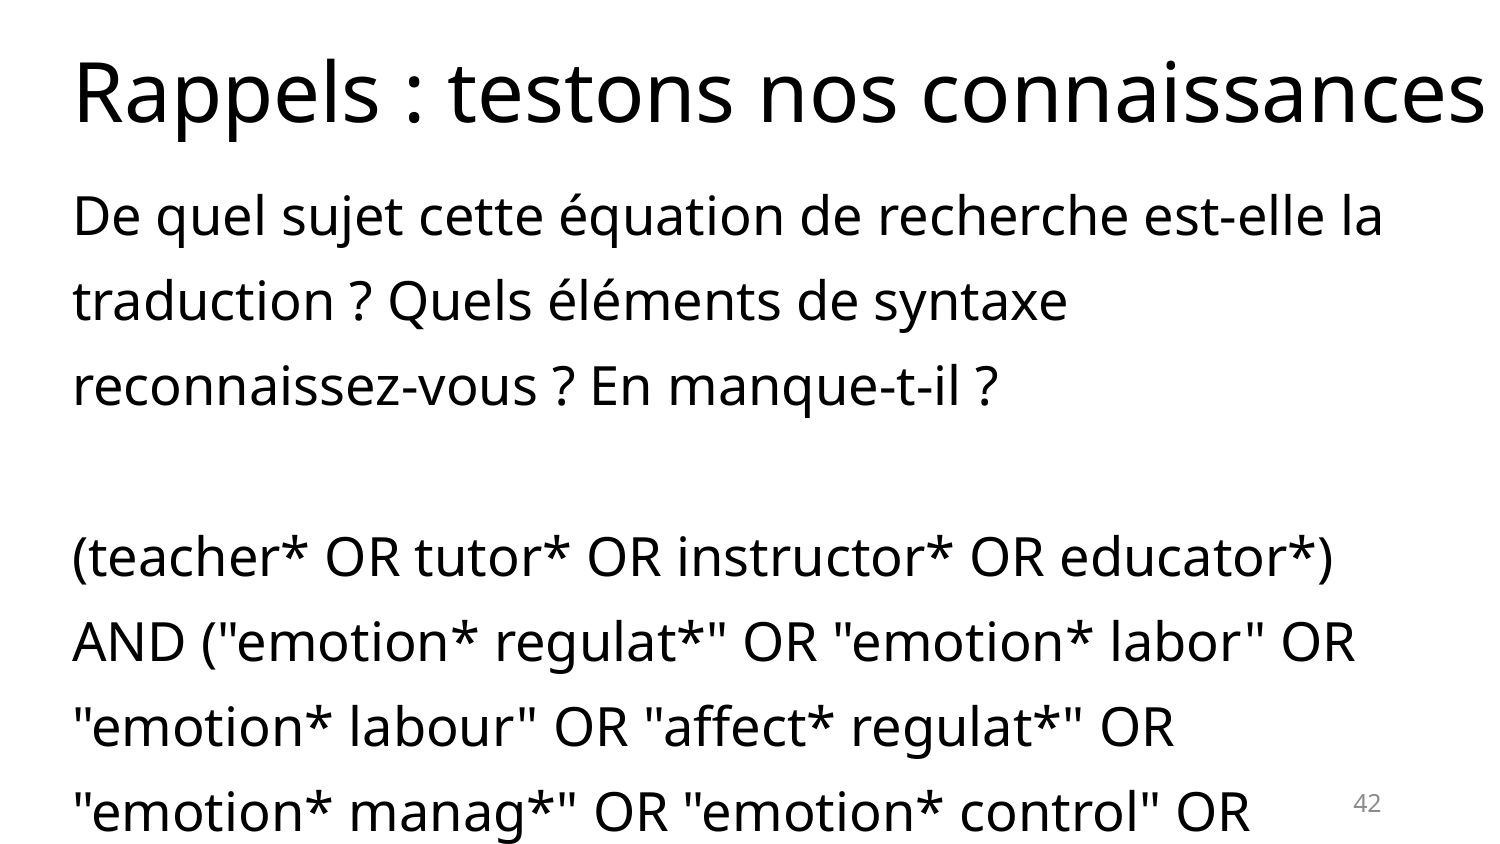

# Rappels : testons nos connaissances
De quel sujet cette équation de recherche est-elle la traduction ? Quels éléments de syntaxe reconnaissez-vous ? En manque-t-il ?
(teacher* OR tutor* OR instructor* OR educator*) AND ("emotion* regulat*" OR "emotion* labor" OR "emotion* labour" OR "affect* regulat*" OR "emotion* manag*" OR "emotion* control" OR "mood regulat*") AND ("primary school*" OR "primary education" OR "elementary school*" OR "elementary education")
42